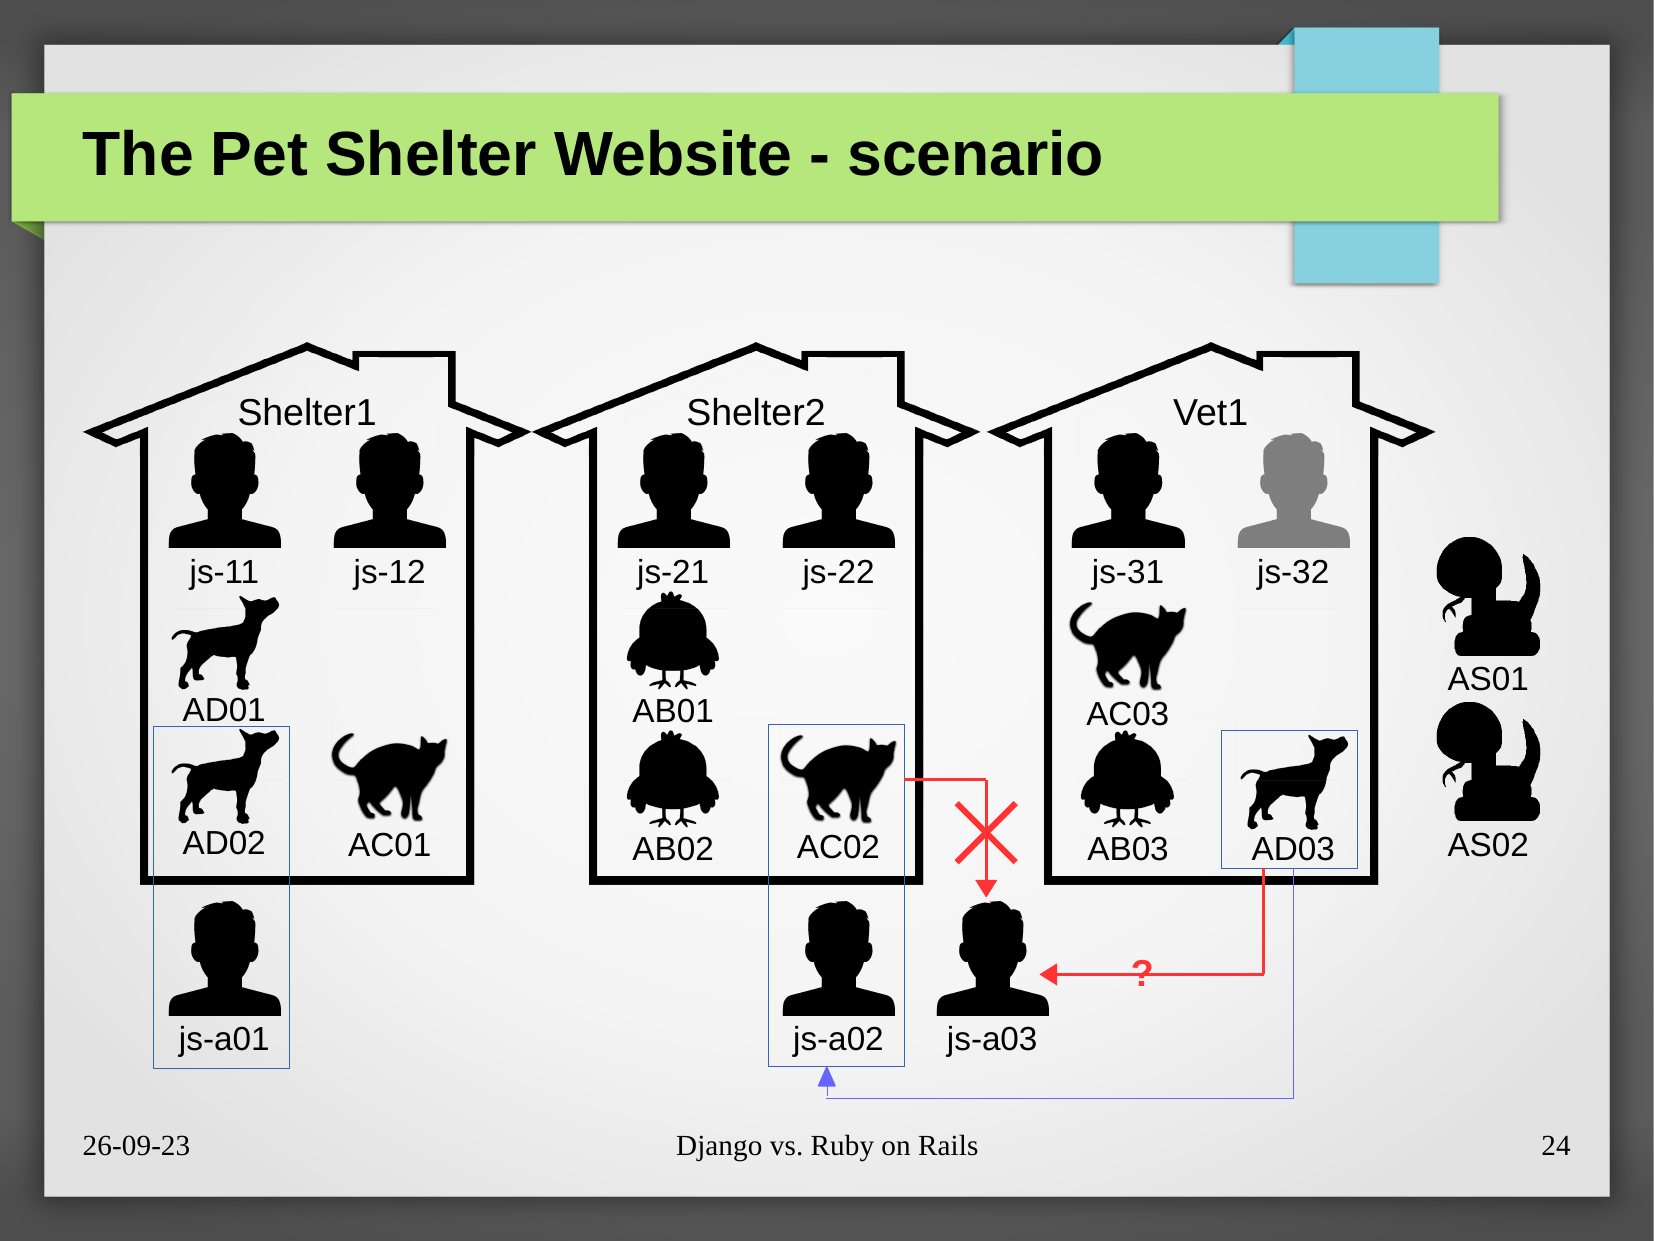

# The Pet Shelter Website - scenario
Shelter1
js-11
js-12
AD01
AD02
AC01
Shelter2
js-21
js-22
AB01
AB02
AC02
Vet1
js-31
js-32
AC03
AD03
AB03
AS01
AS02
js-a01
js-a02
js-a03
?
Django vs. Ruby on Rails
24